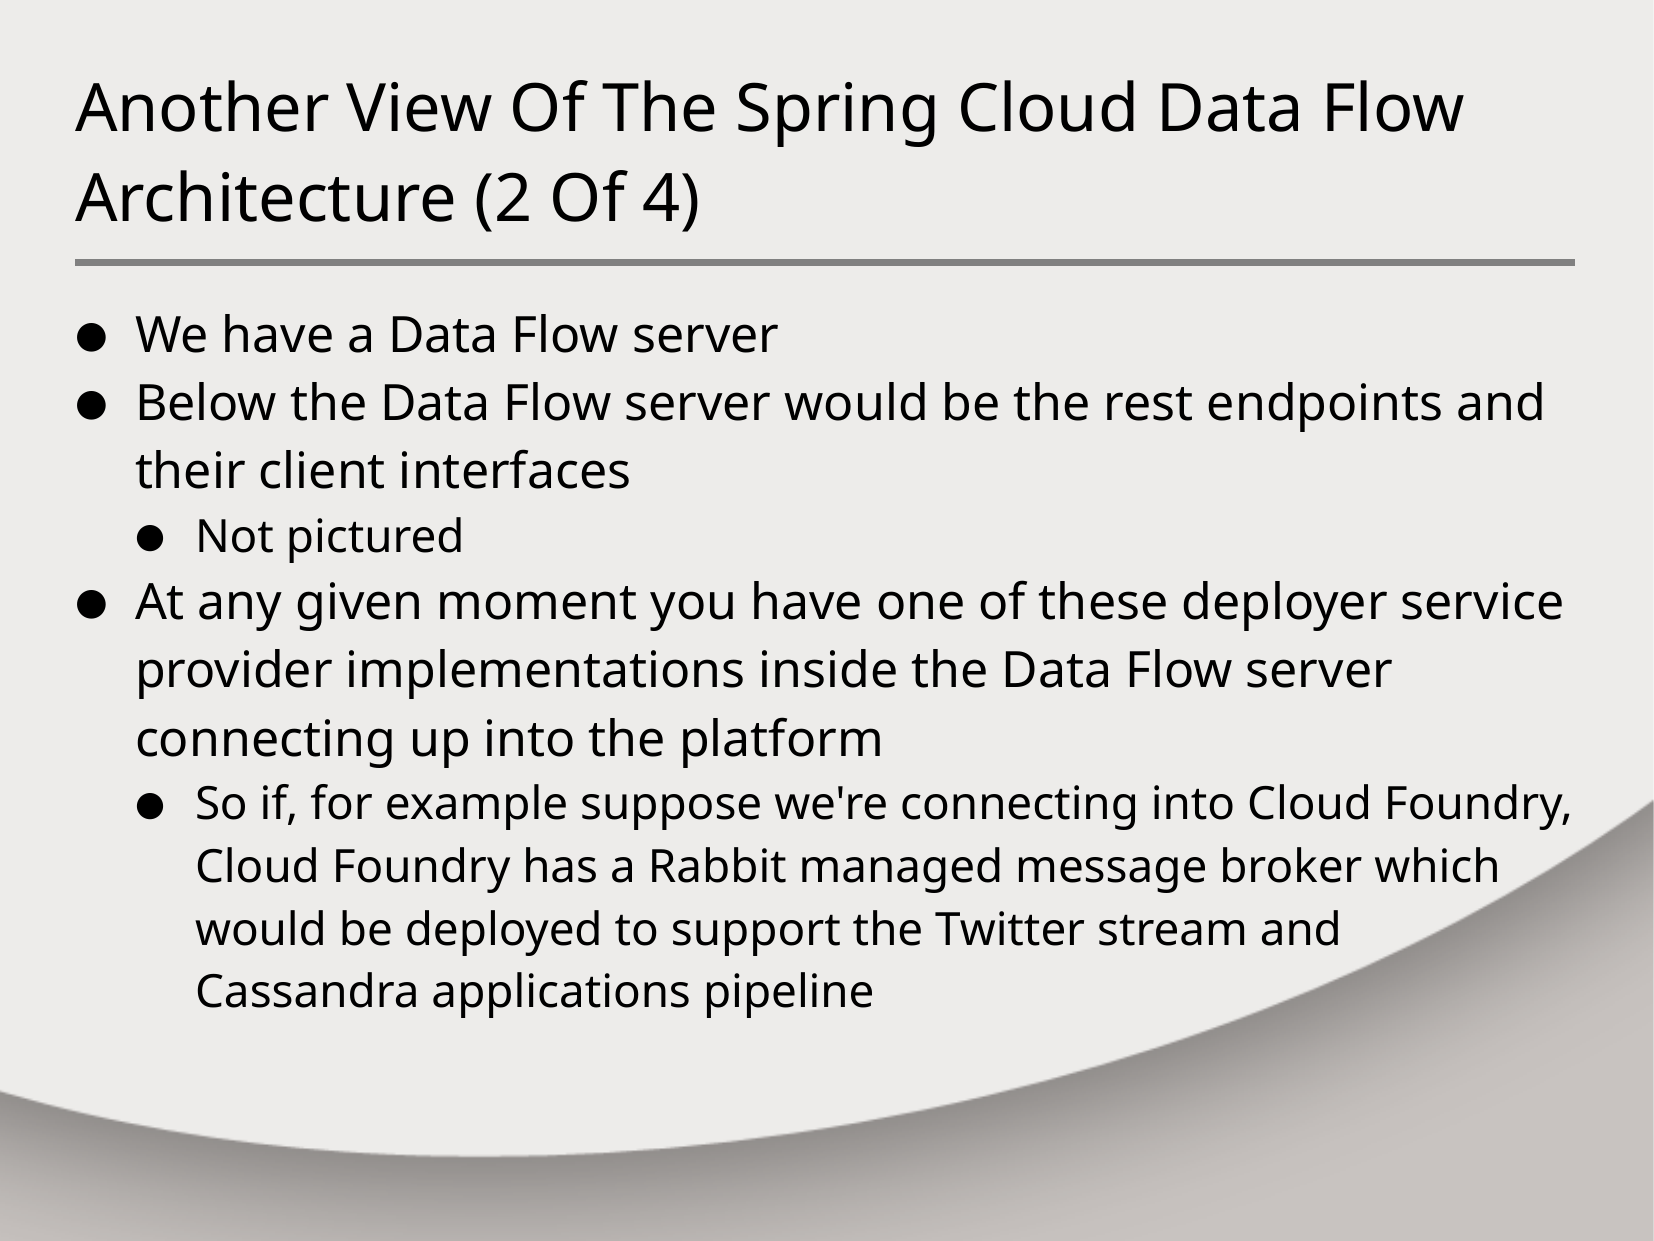

# Another View Of The Spring Cloud Data Flow Architecture (2 Of 4)
We have a Data Flow server
Below the Data Flow server would be the rest endpoints and their client interfaces
Not pictured
At any given moment you have one of these deployer service provider implementations inside the Data Flow server connecting up into the platform
So if, for example suppose we're connecting into Cloud Foundry, Cloud Foundry has a Rabbit managed message broker which would be deployed to support the Twitter stream and Cassandra applications pipeline